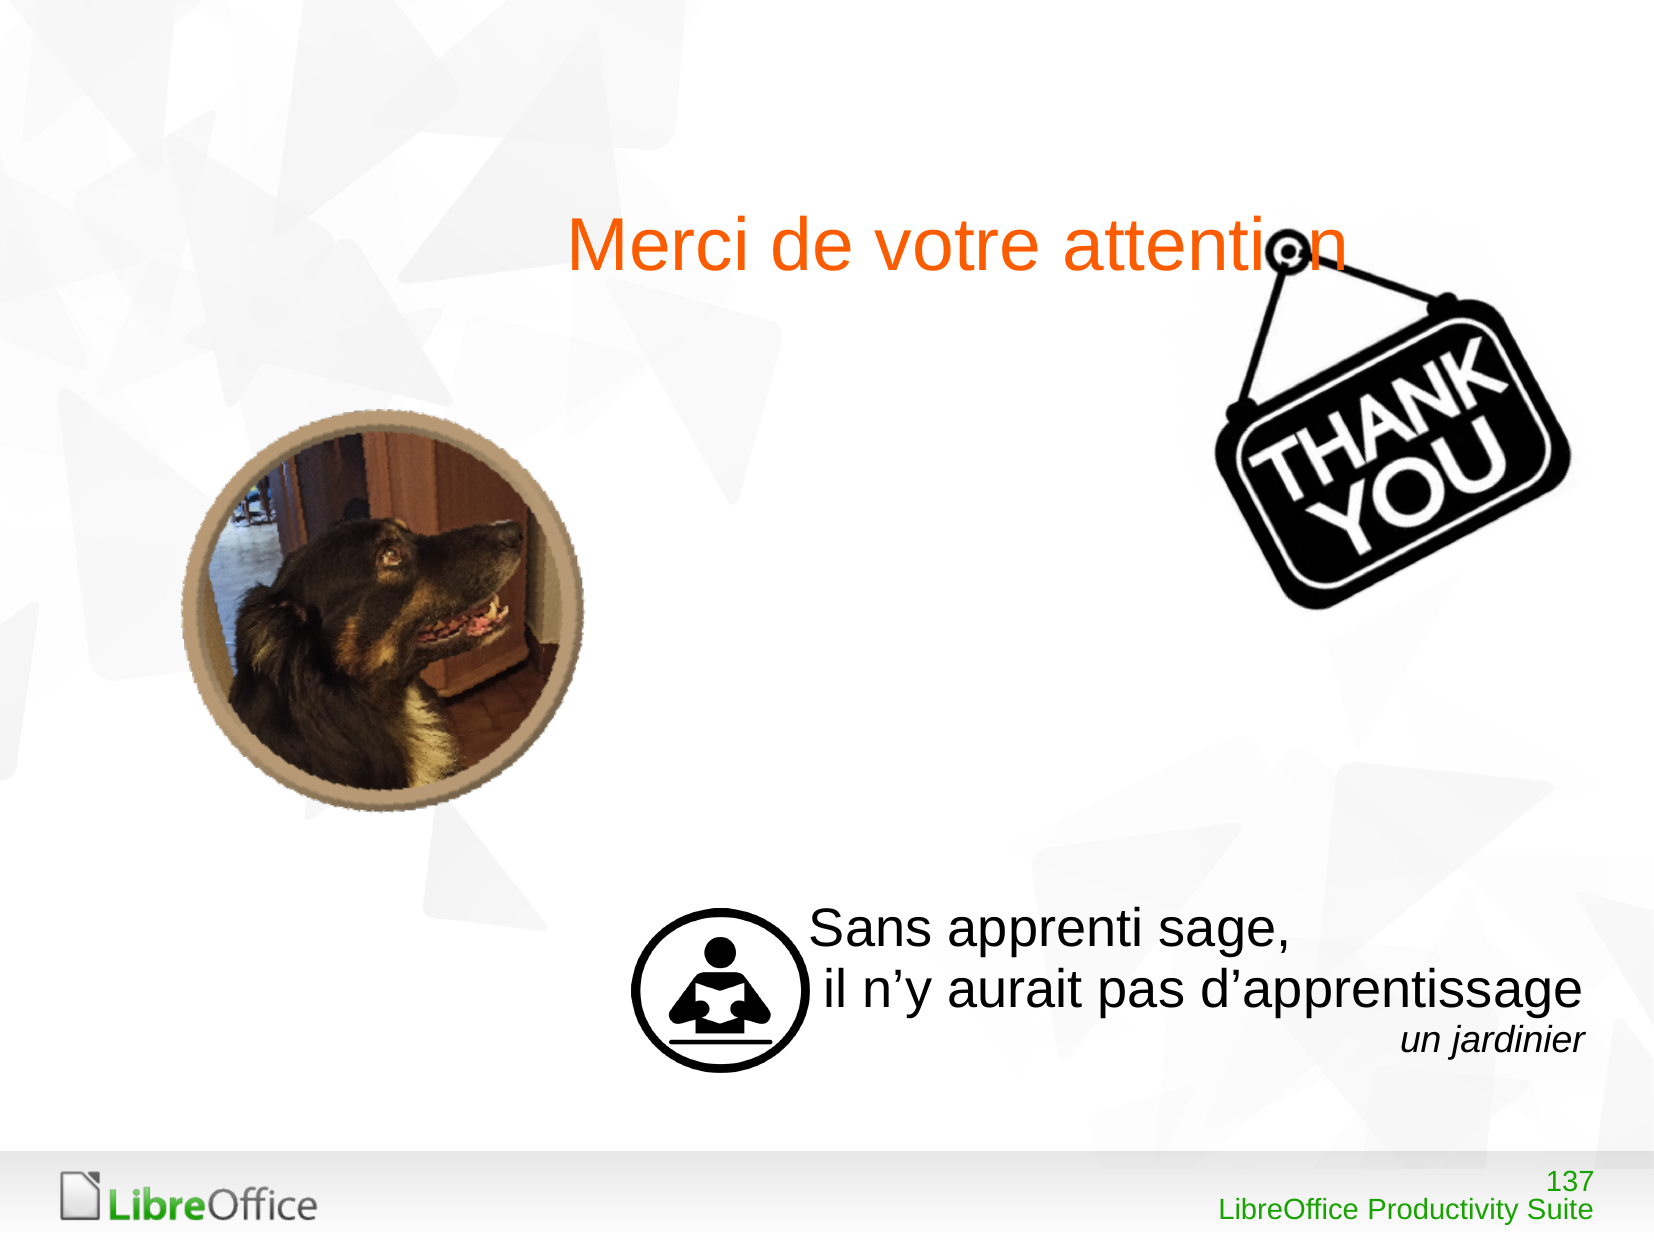

Merci de votre attenti n
# Sans apprenti sage, il n’y aurait pas d’apprentissage
un jardinier
137
LibreOffice Productivity Suite